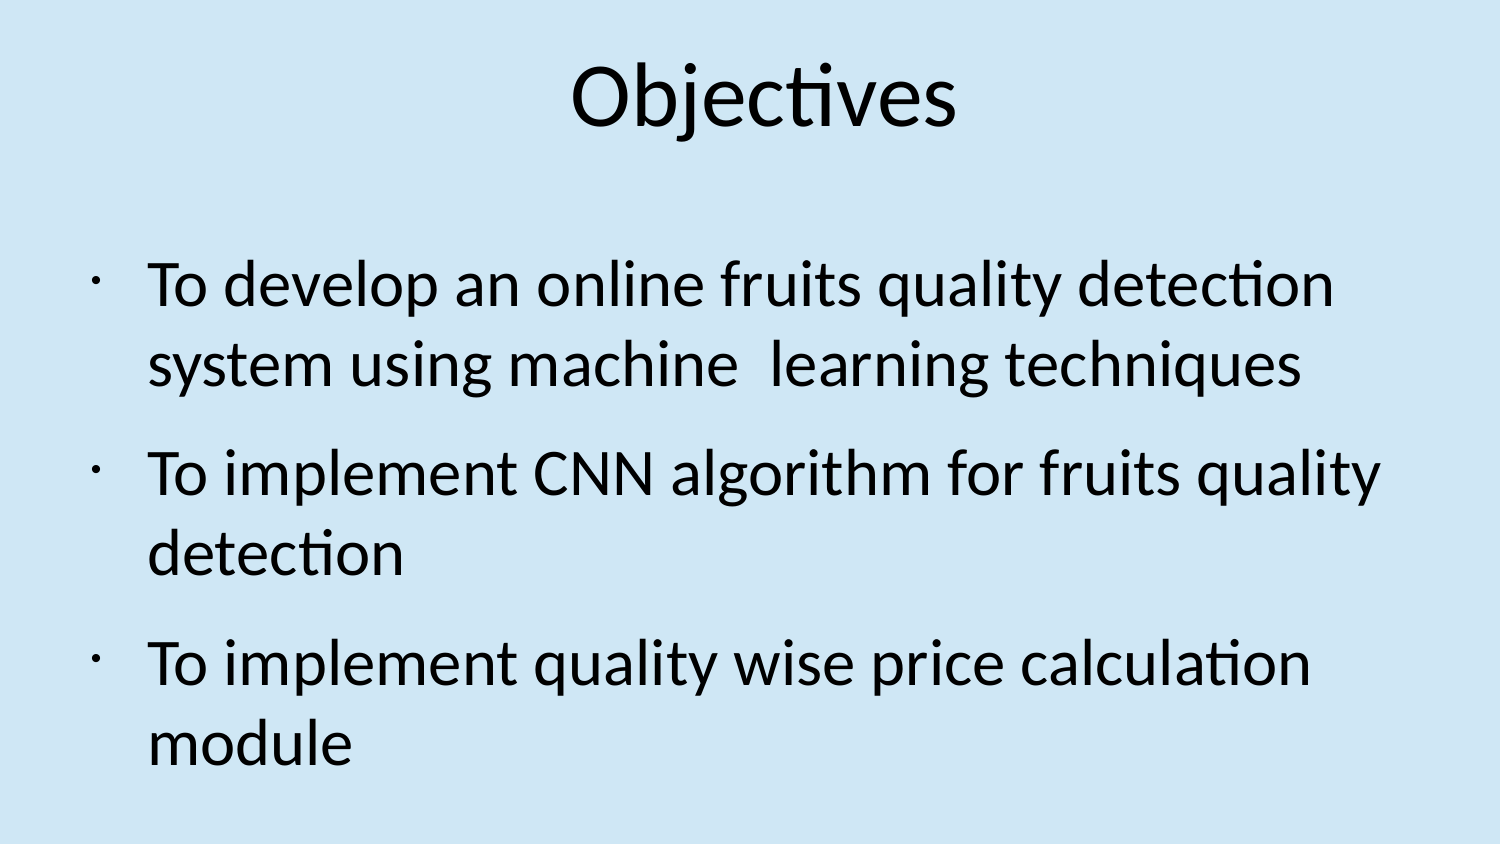

# Objectives
To develop an online fruits quality detection system using machine learning techniques
To implement CNN algorithm for fruits quality detection
To implement quality wise price calculation module